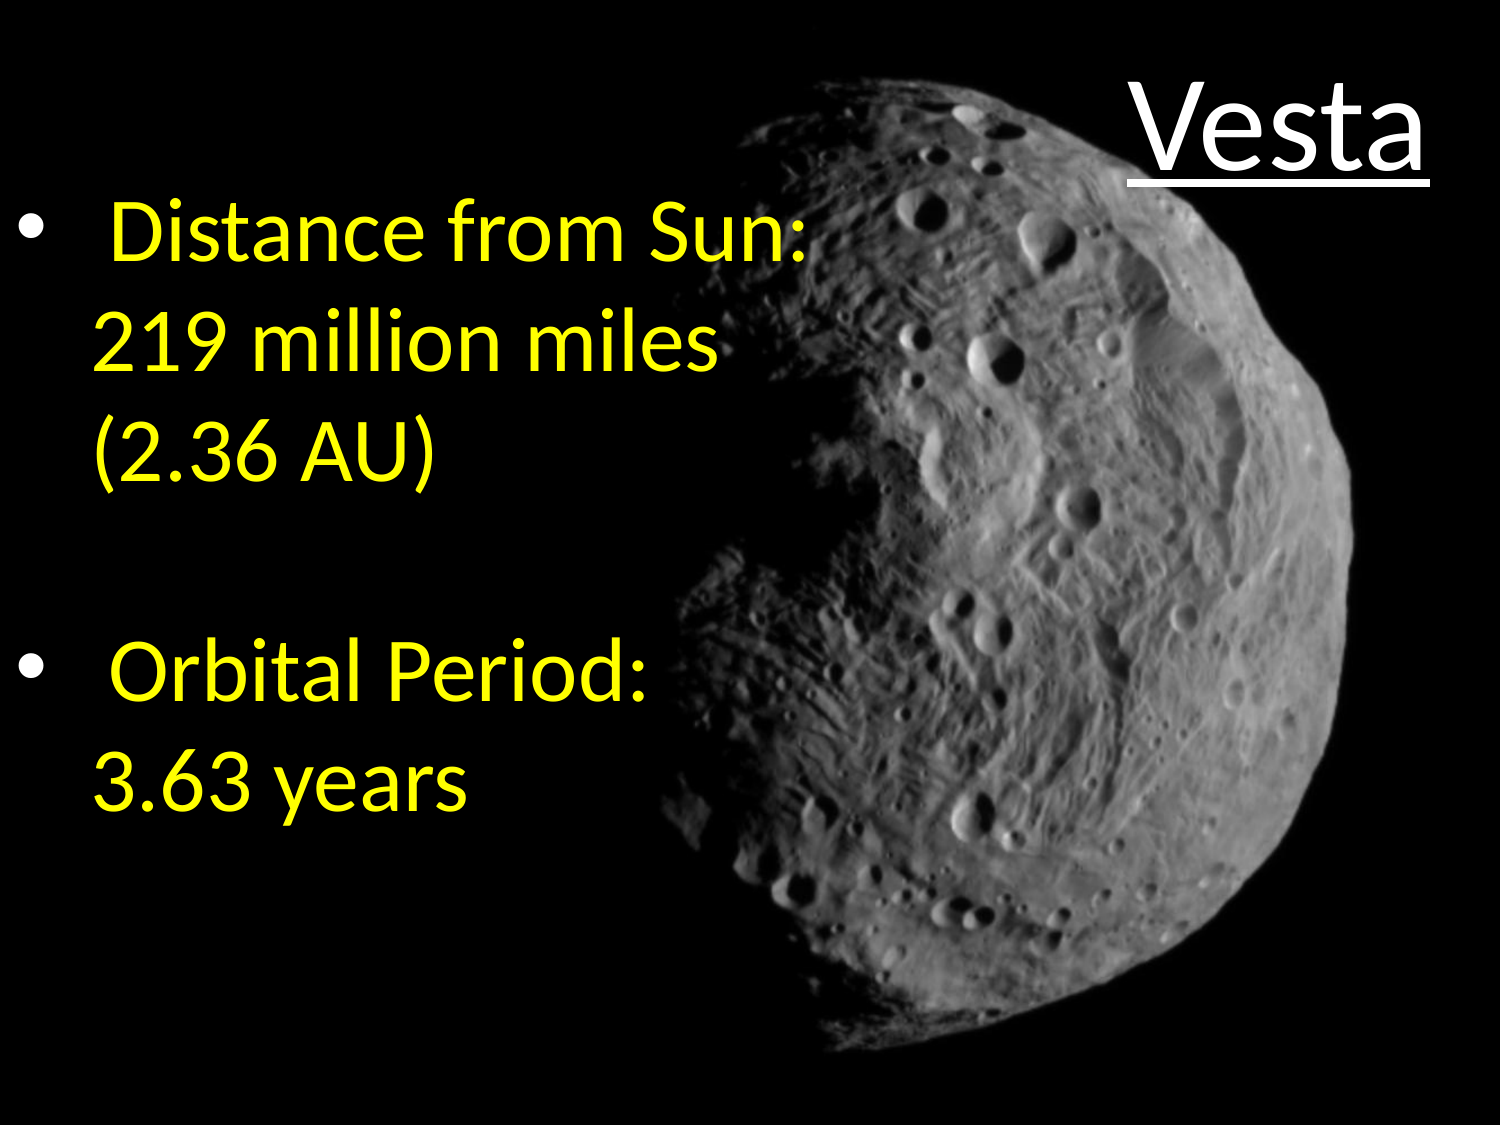

Vesta
Distance from Sun:
	219 million miles
	(2.36 AU)
Orbital Period:
	3.63 years